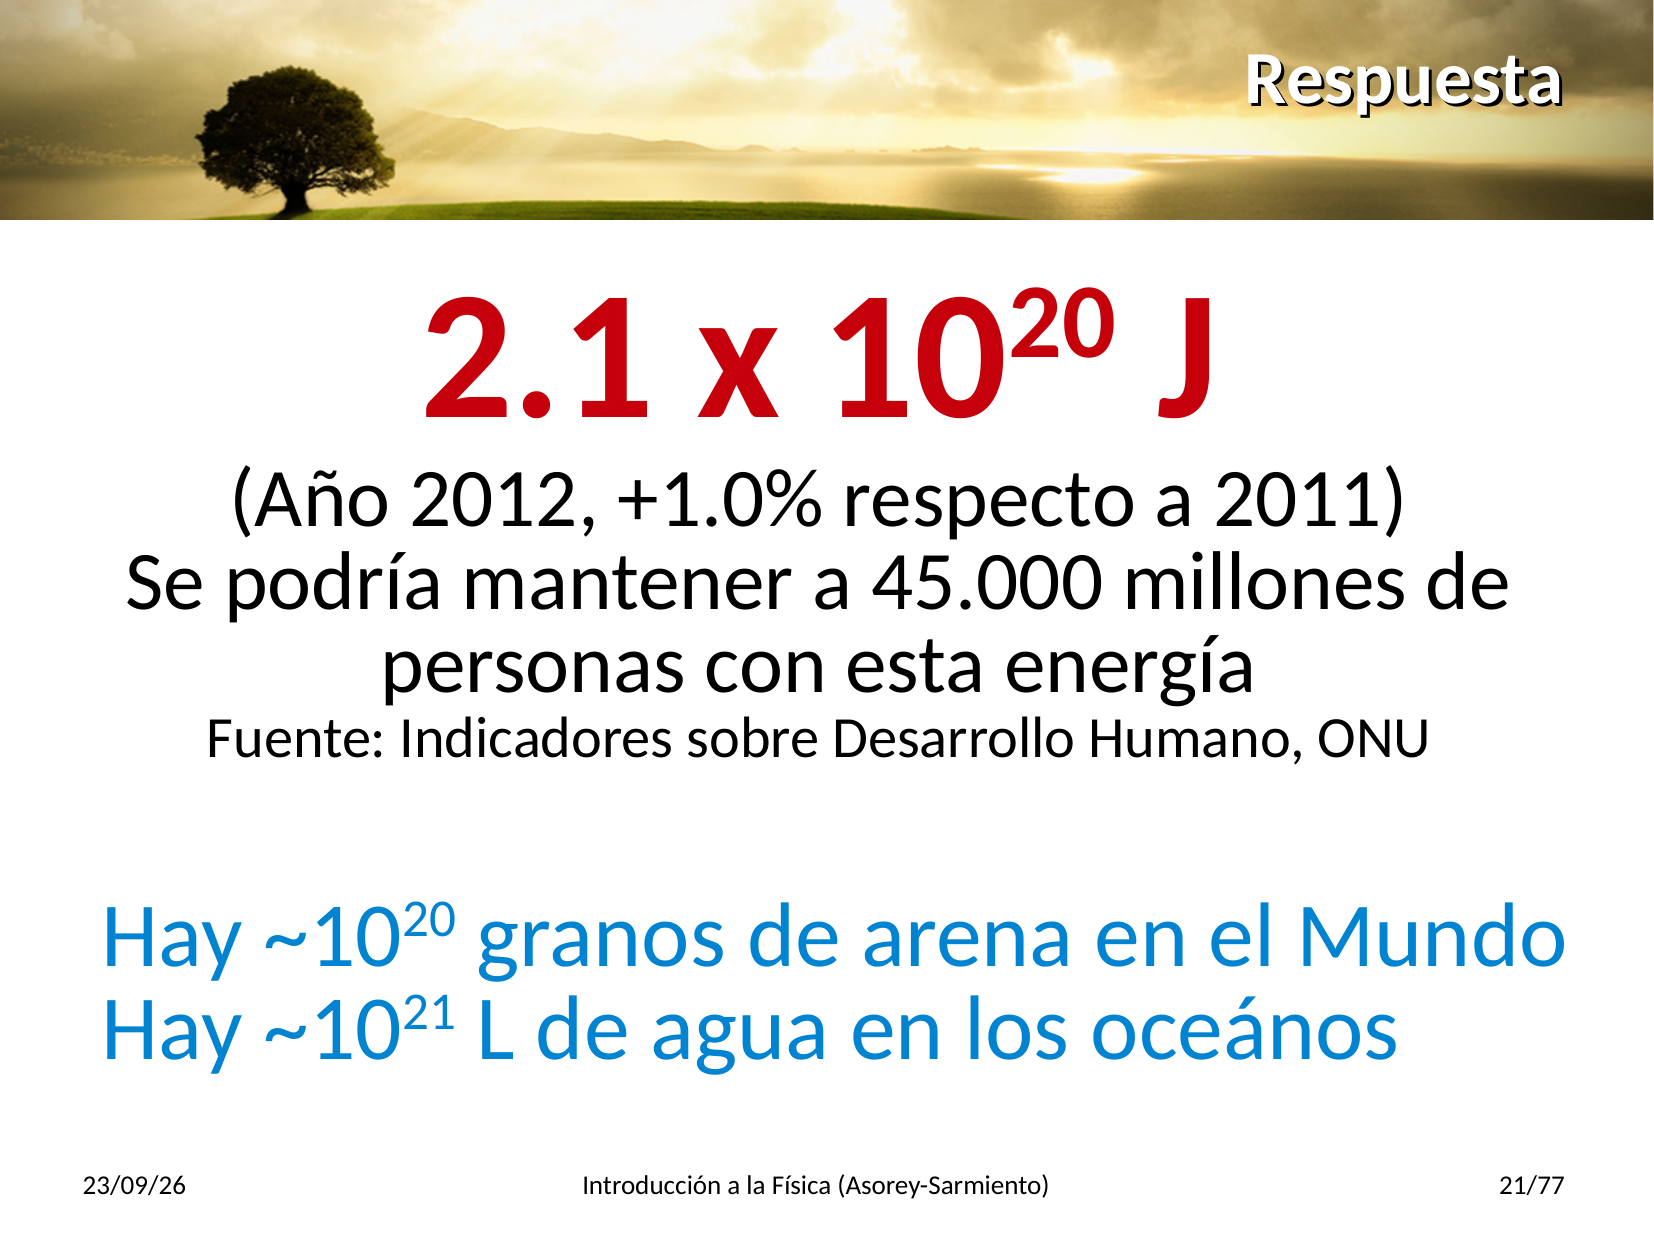

# 2.1 x 1020 J
(Año 2012, +1.0% respecto a 2011)
Se podría mantener a 45.000 millones de personas con esta energía
Fuente: Indicadores sobre Desarrollo Humano, ONU
Respuesta
Hay ~1020 granos de arena en el Mundo
Hay ~1021 L de agua en los oceános
Introducción a la Física (Asorey-Sarmiento)
21